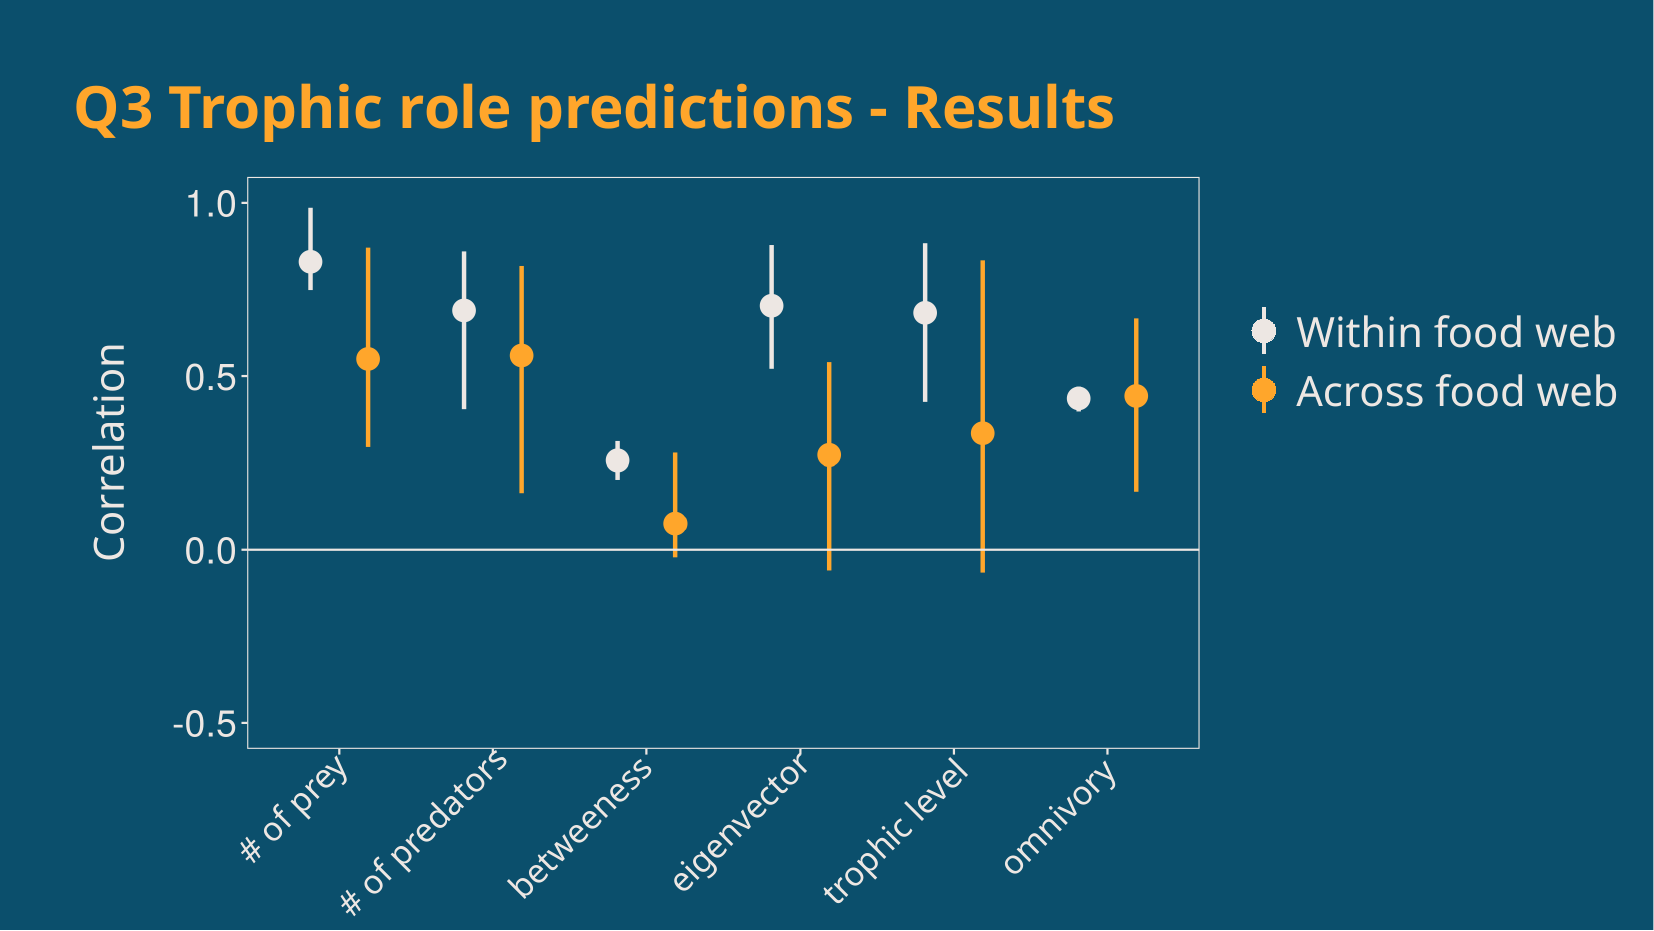

Q3 Trophic role predictions - Results
Within food web
Across food web
Correlation
# of prey
omnivory
eigenvector
betweeness
# of predators
trophic level